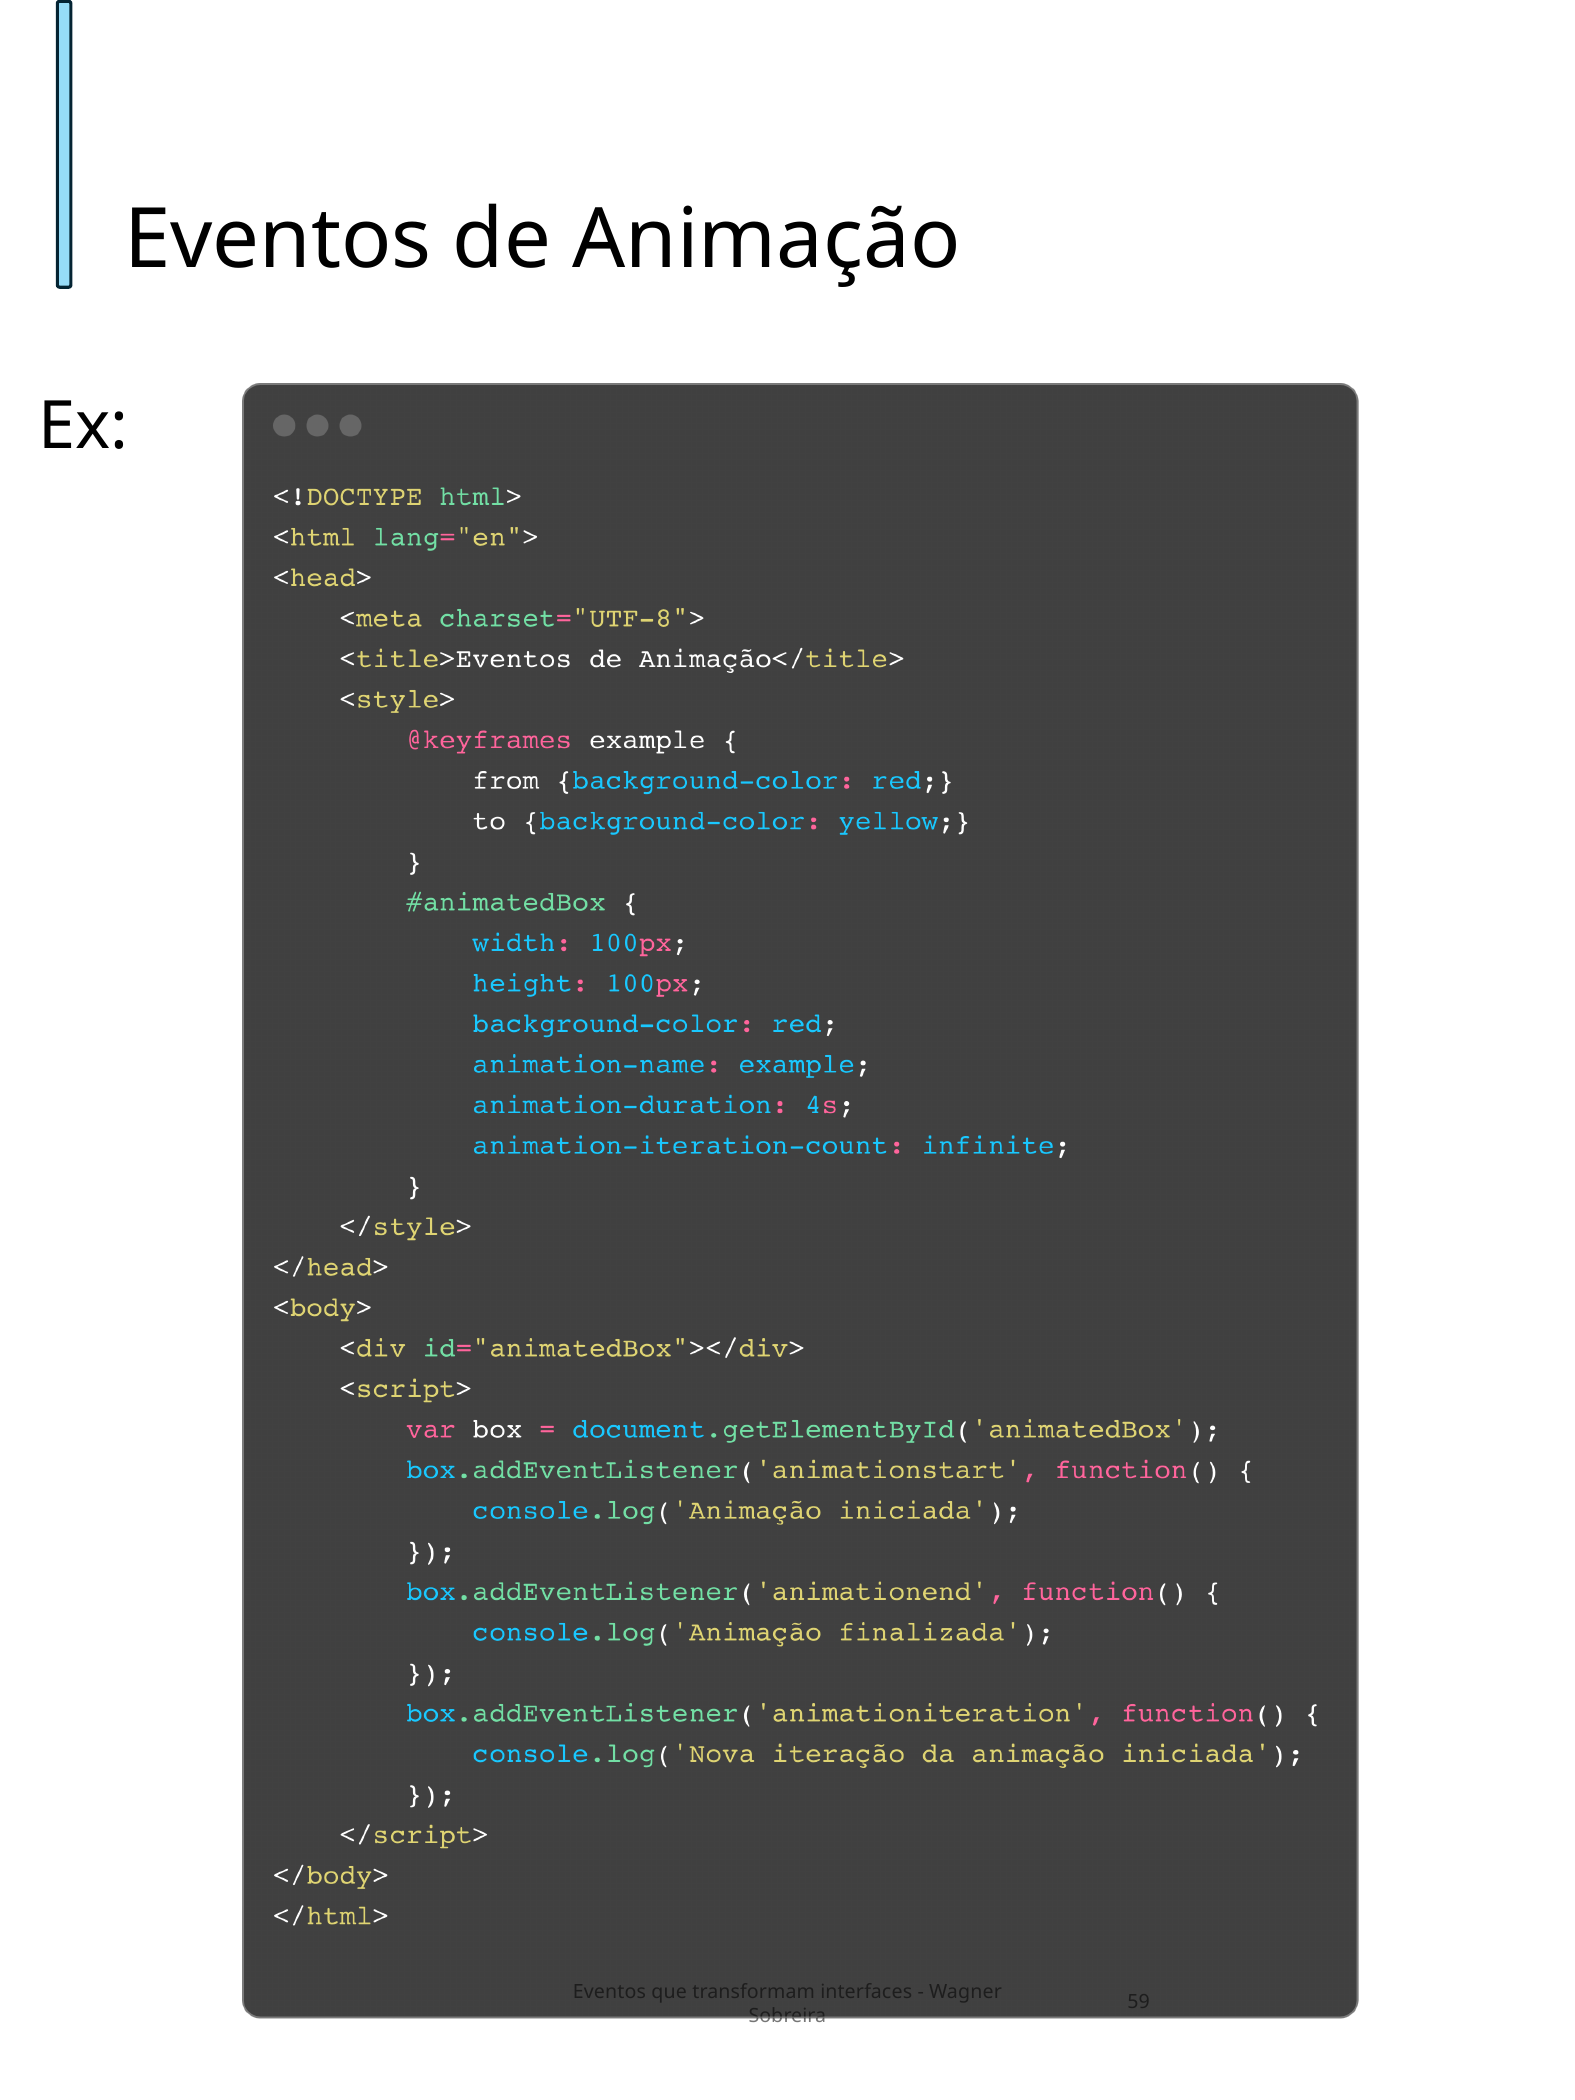

Eventos de Animação
Ex:
Eventos que transformam interfaces - Wagner Sobreira